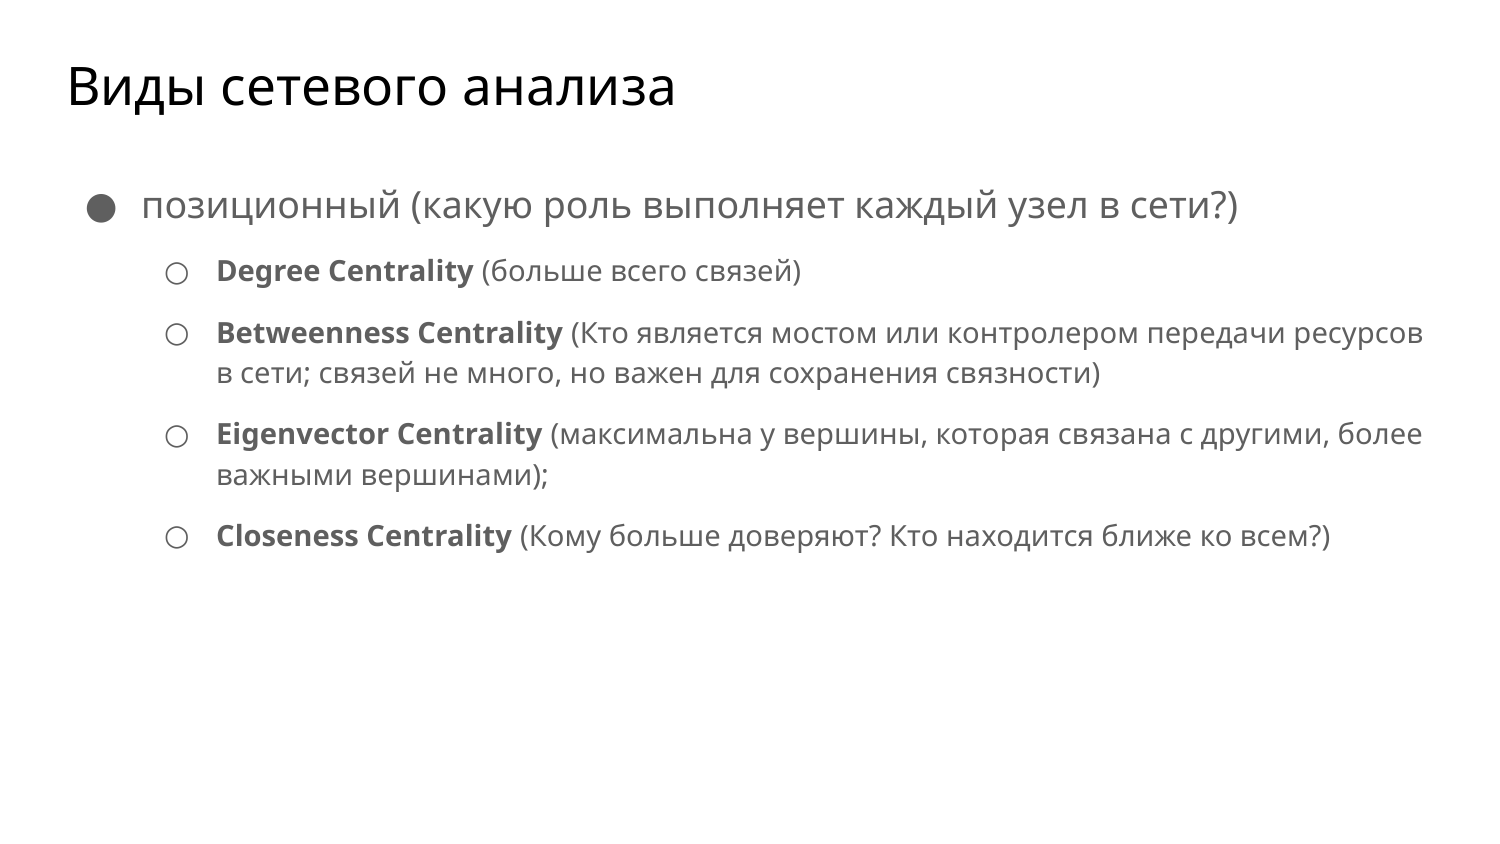

# Виды сетевого анализа
позиционный (какую роль выполняет каждый узел в сети?)
Degree Centrality (больше всего связей)
Betweenness Centrality (Кто является мостом или контролером передачи ресурсов в сети; связей не много, но важен для сохранения связности)
Eigenvector Centrality (максимальна у вершины, которая связана с другими, более важными вершинами);
Closeness Centrality (Кому больше доверяют? Кто находится ближе ко всем?)